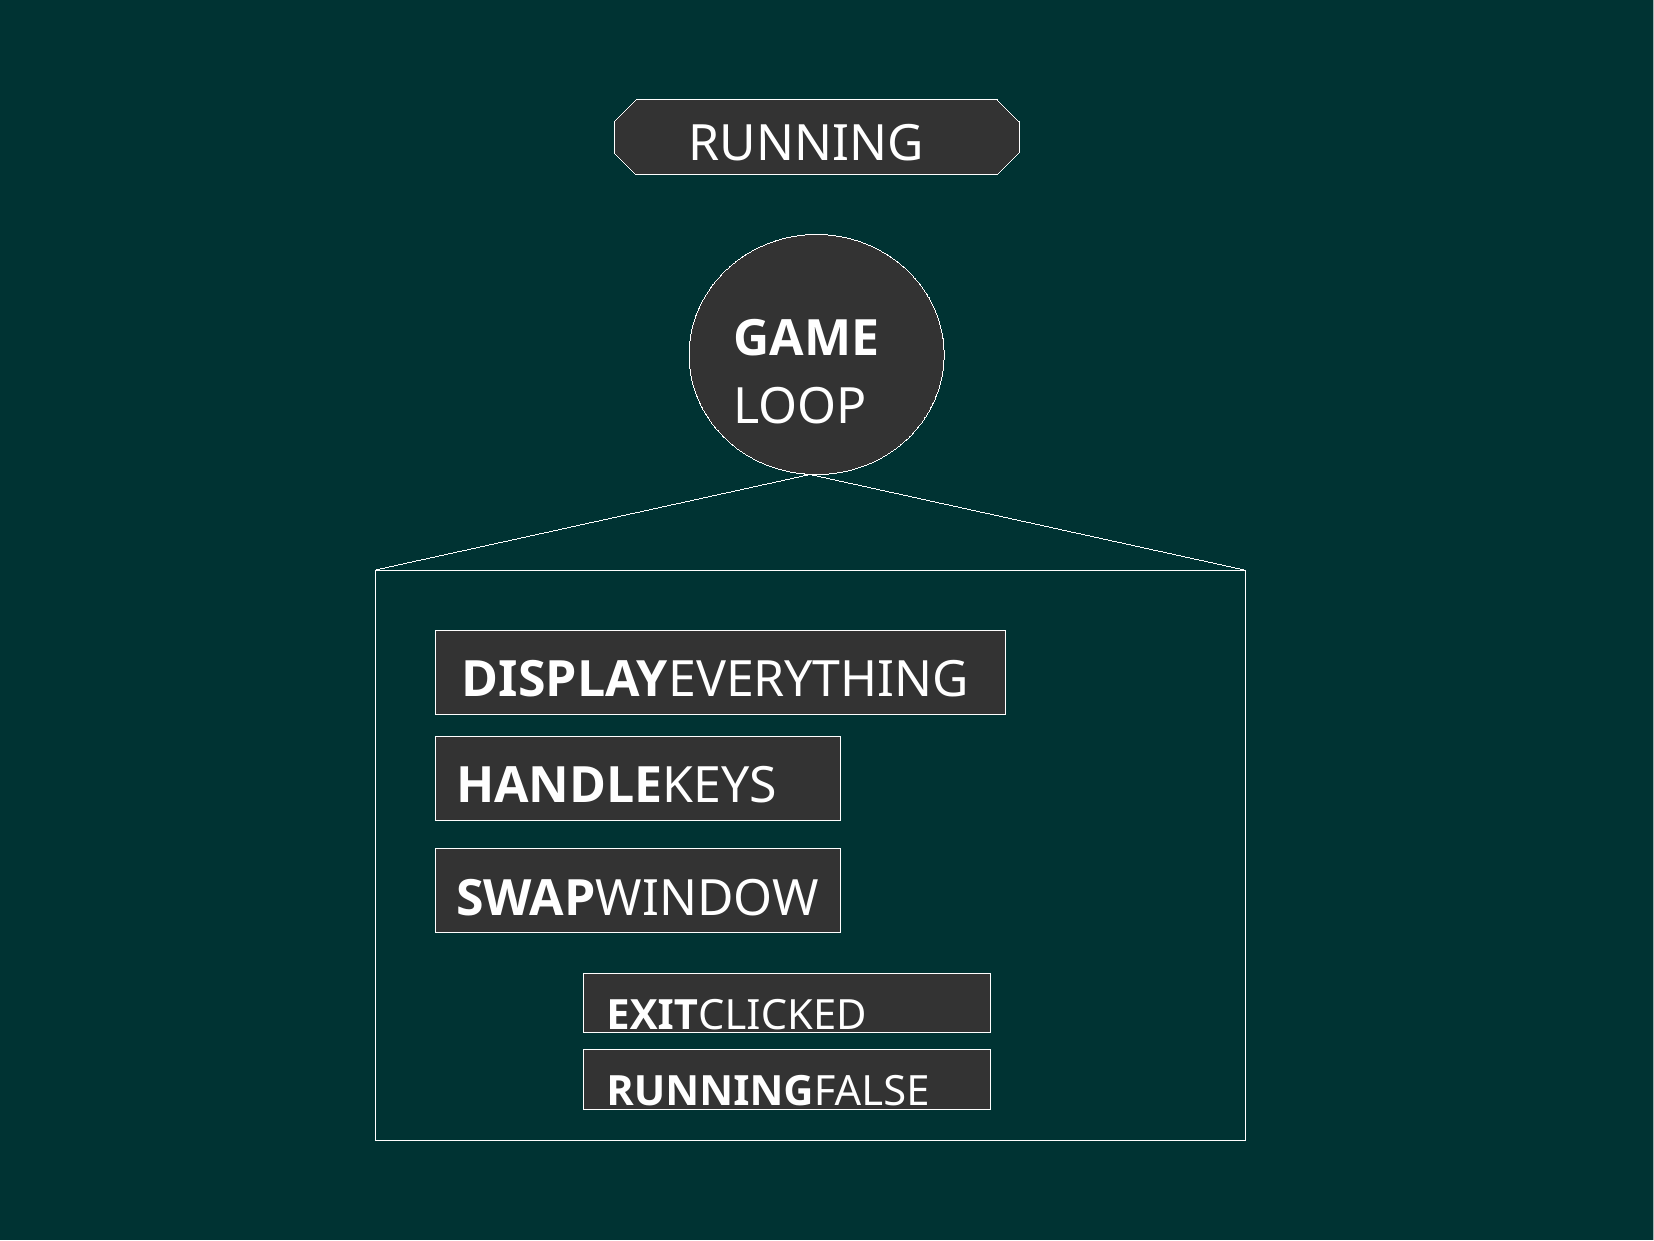

RUNNING
GAME
LOOP
DISPLAYEVERYTHING
HANDLEKEYS
SWAPWINDOW
EXITCLICKED
RUNNINGFALSE